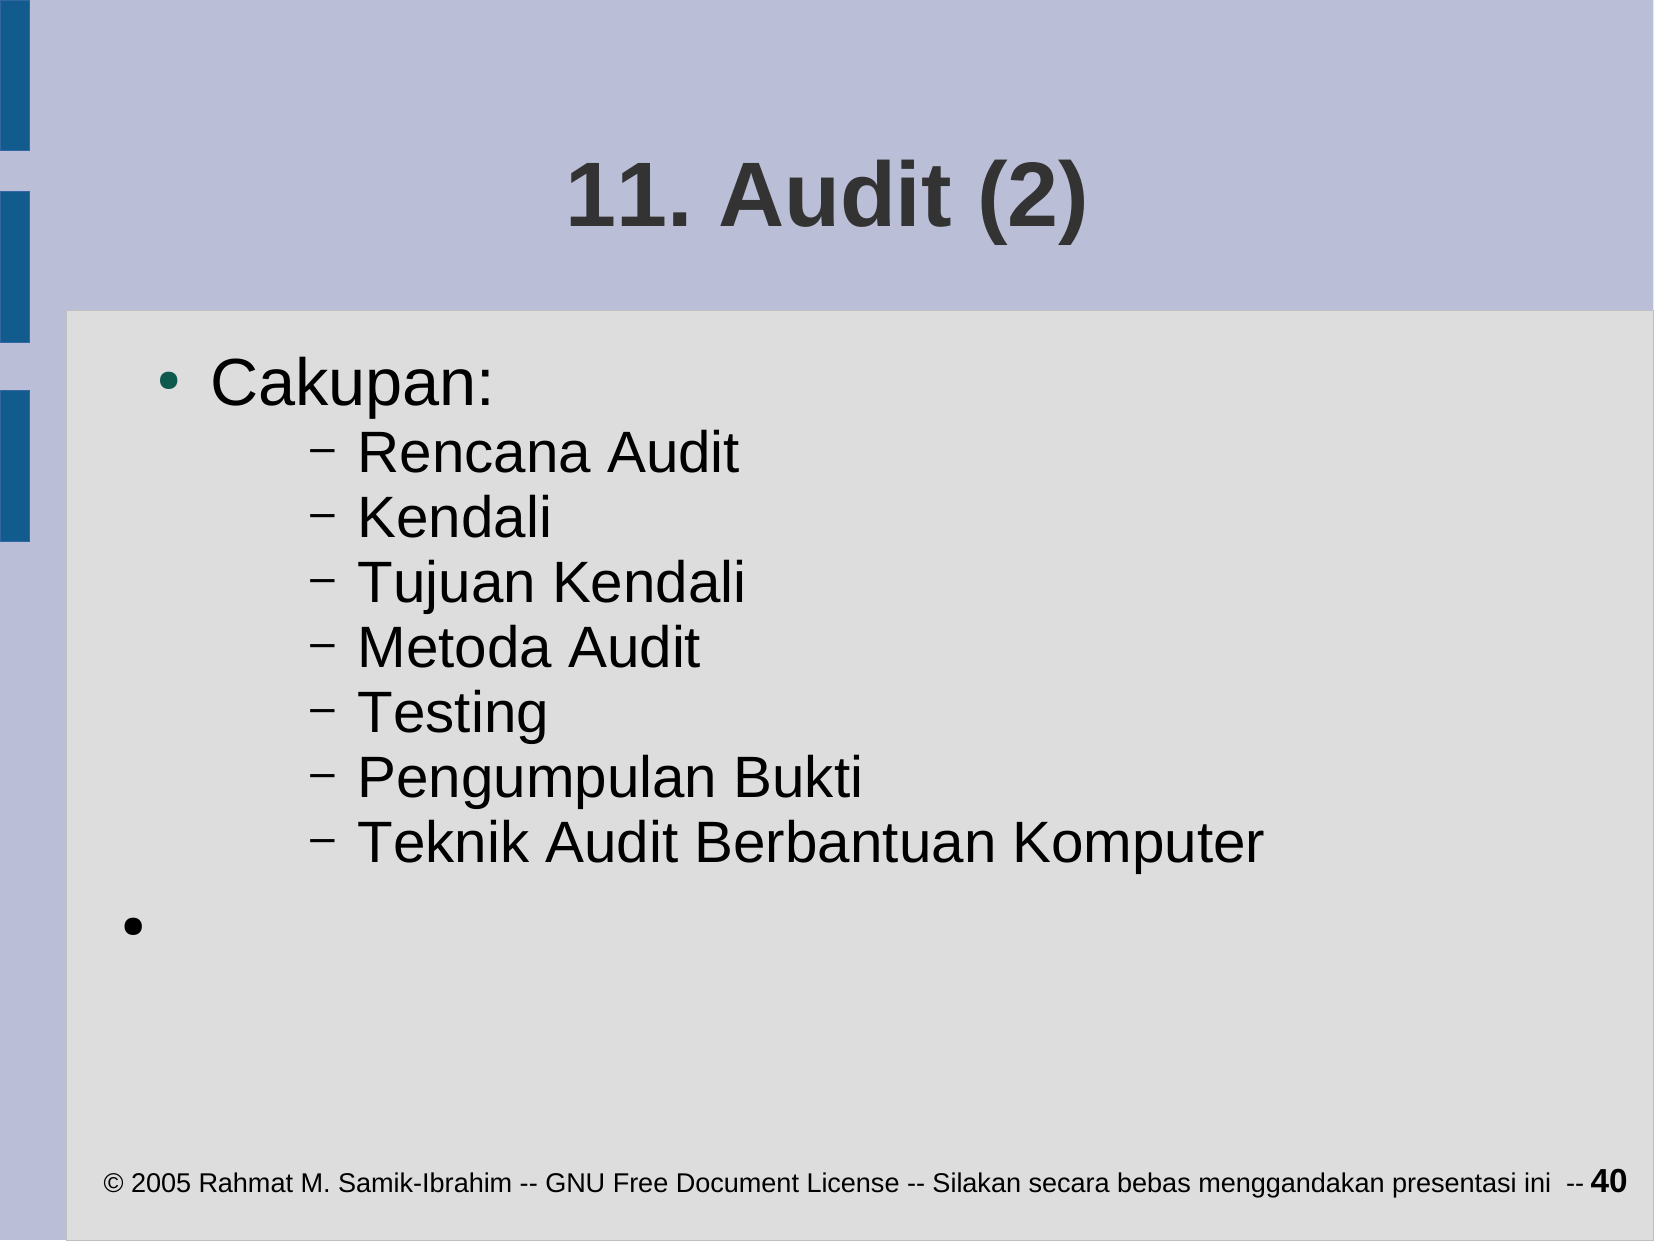

# 11. Audit (2)
Cakupan:
Rencana Audit
Kendali
Tujuan Kendali
Metoda Audit
Testing
Pengumpulan Bukti
Teknik Audit Berbantuan Komputer